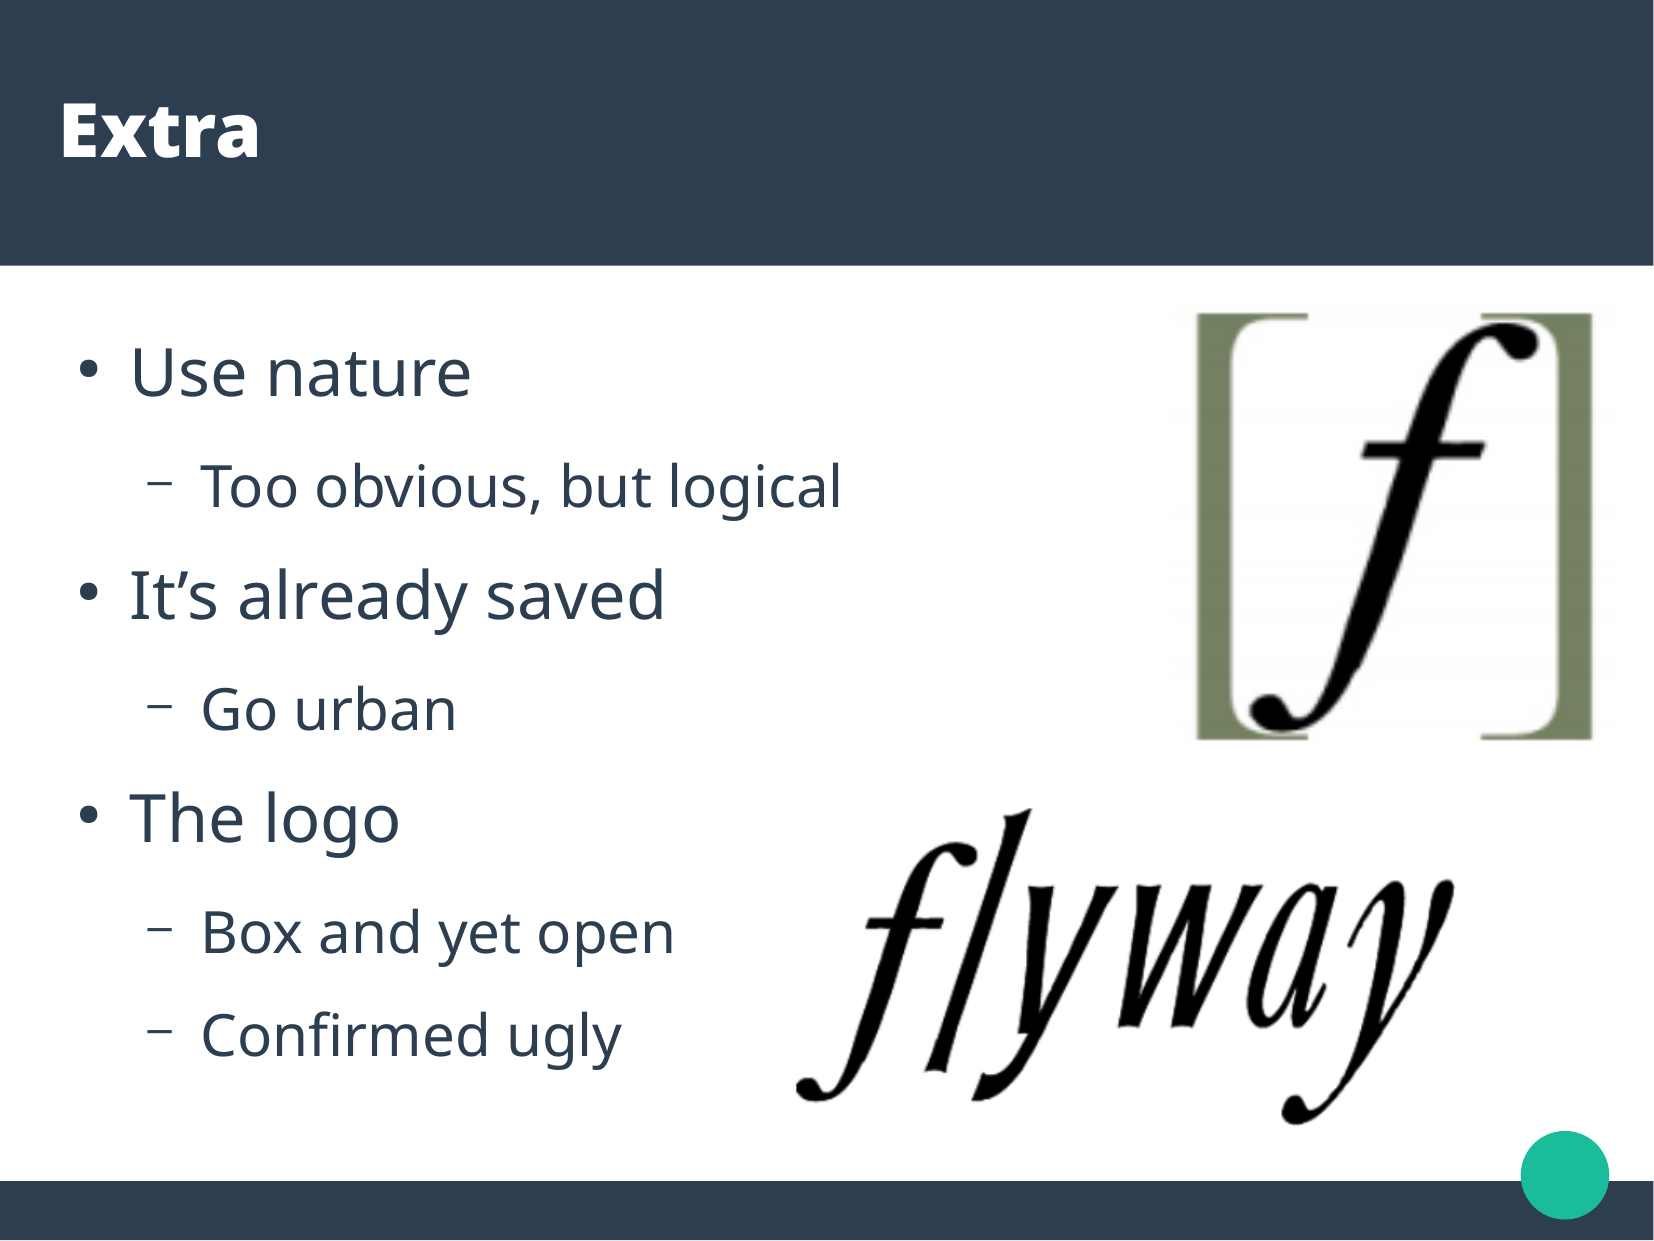

# Extra
Use nature
Too obvious, but logical
It’s already saved
Go urban
The logo
Box and yet open
Confirmed ugly